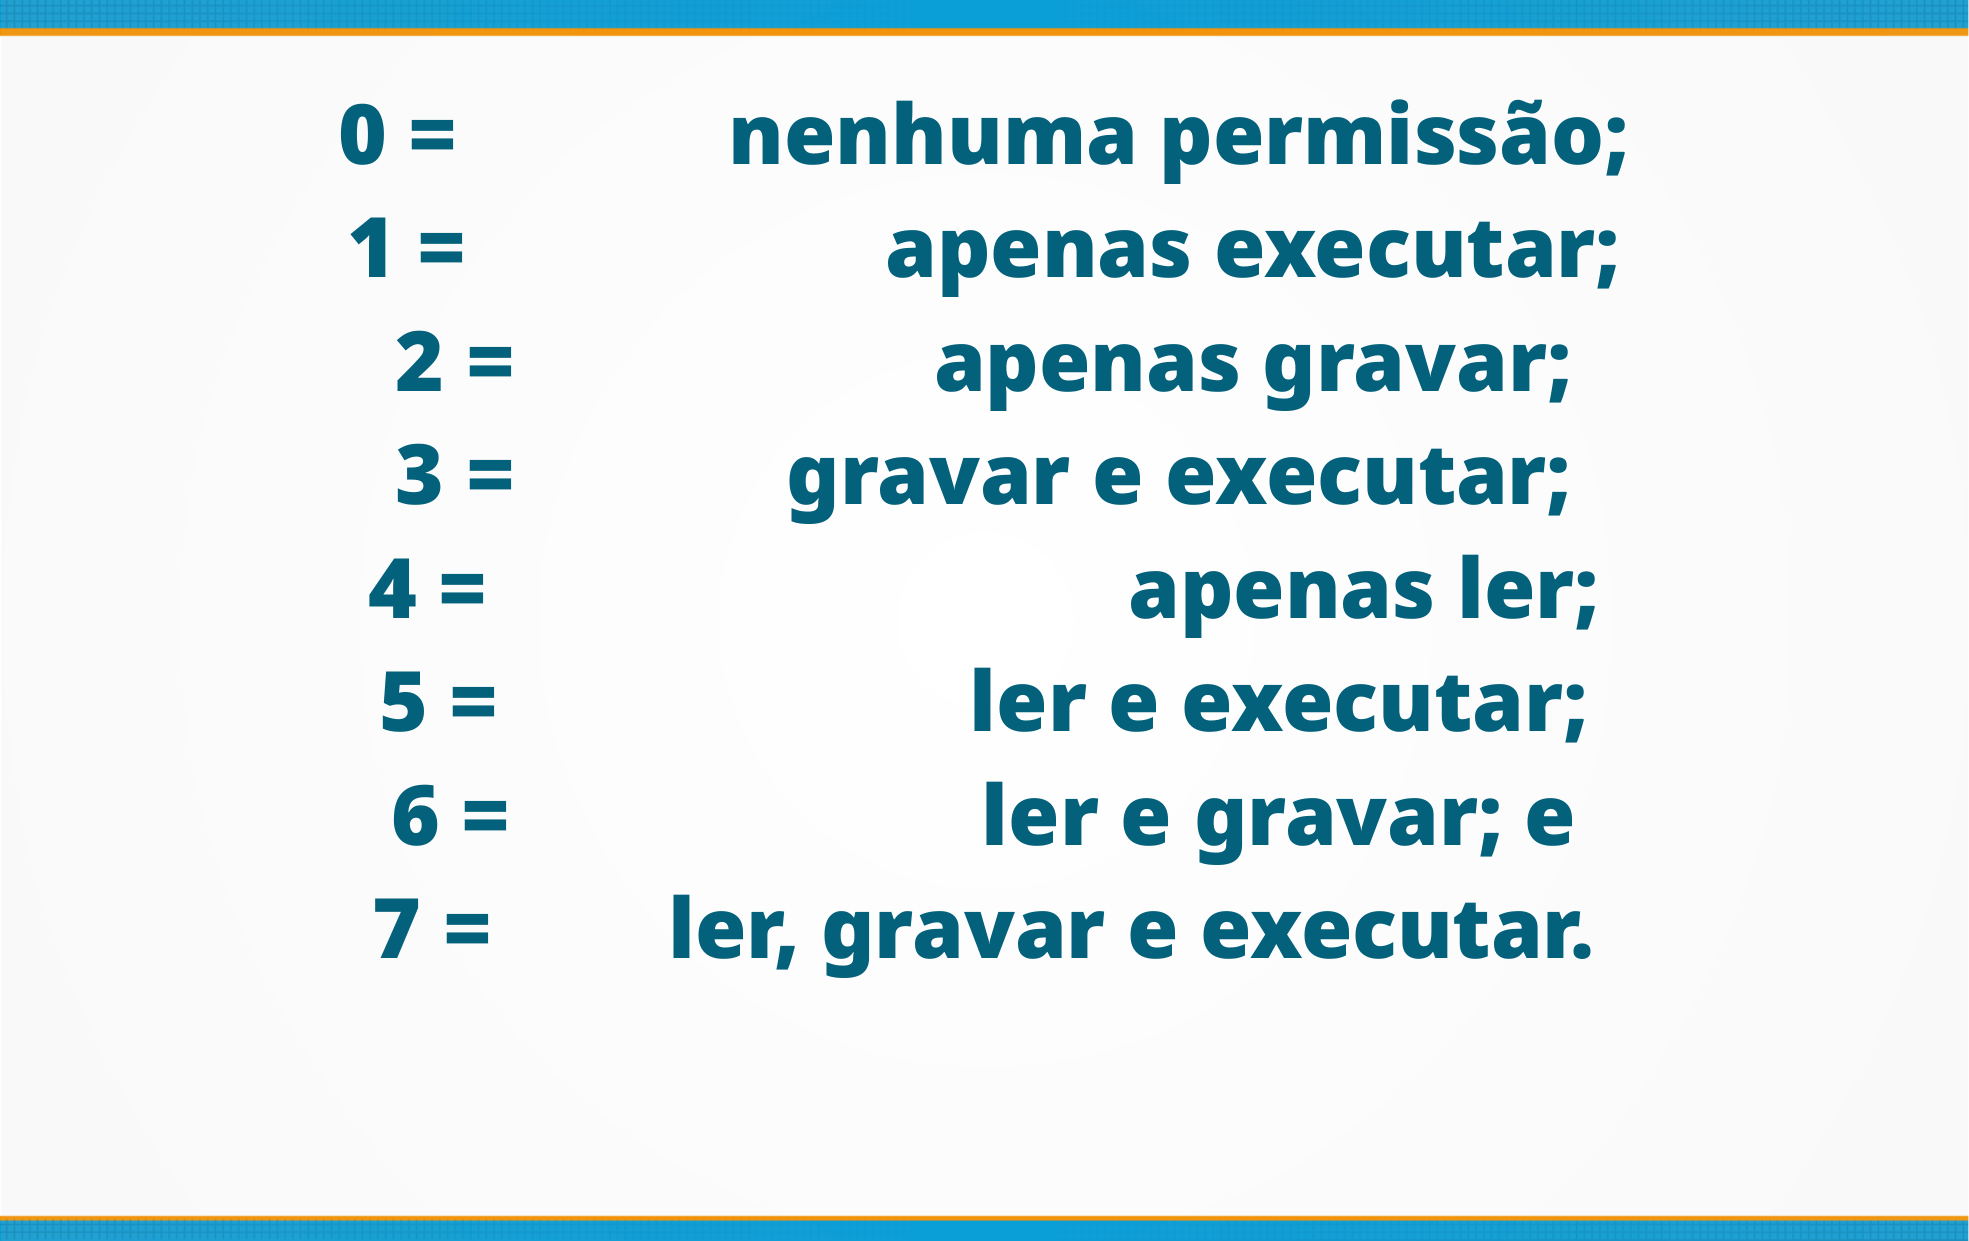

# 0 =	 		 nenhuma permissão;
1 =	 					 apenas executar;
2 =	 	 			 apenas gravar;
3 =		 	 gravar e executar;
4 =				 				 apenas ler;
5 = 					 	ler e executar;
6 = 			 			ler e gravar; e
7 = 	ler, gravar e executar.